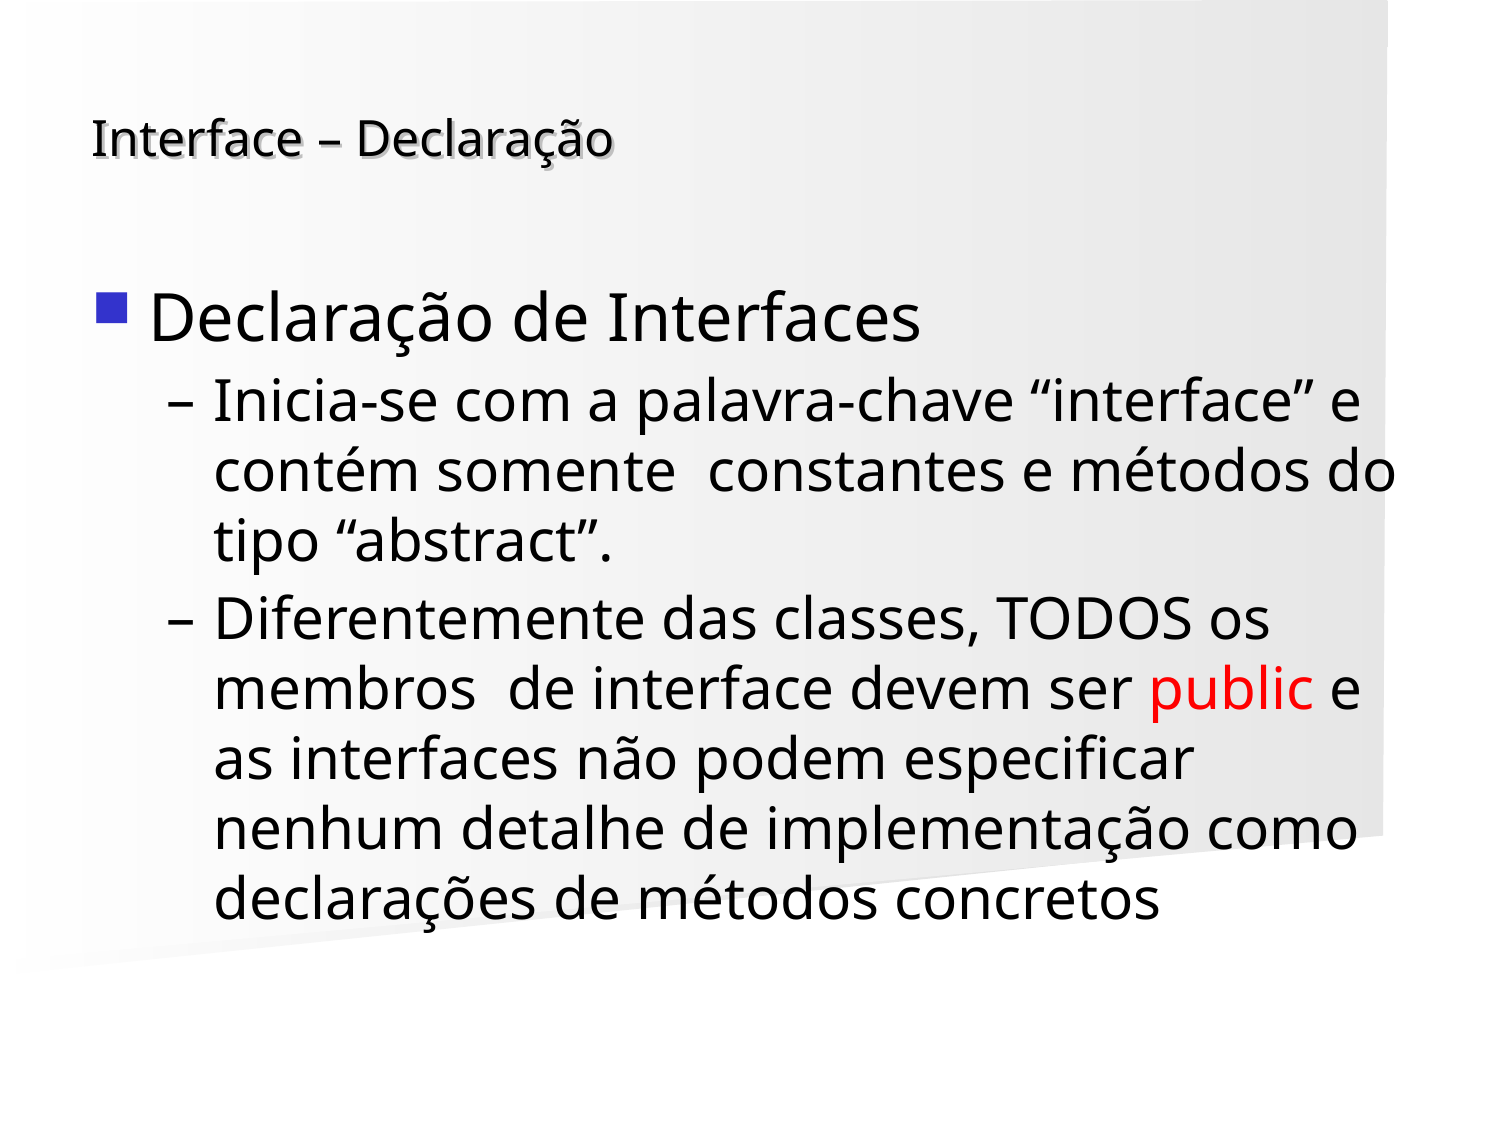

# Interface – Declaração
Declaração de Interfaces
Inicia-se com a palavra-chave “interface” e contém somente constantes e métodos do tipo “abstract”.
Diferentemente das classes, TODOS os membros de interface devem ser public e as interfaces não podem especificar nenhum detalhe de implementação como declarações de métodos concretos